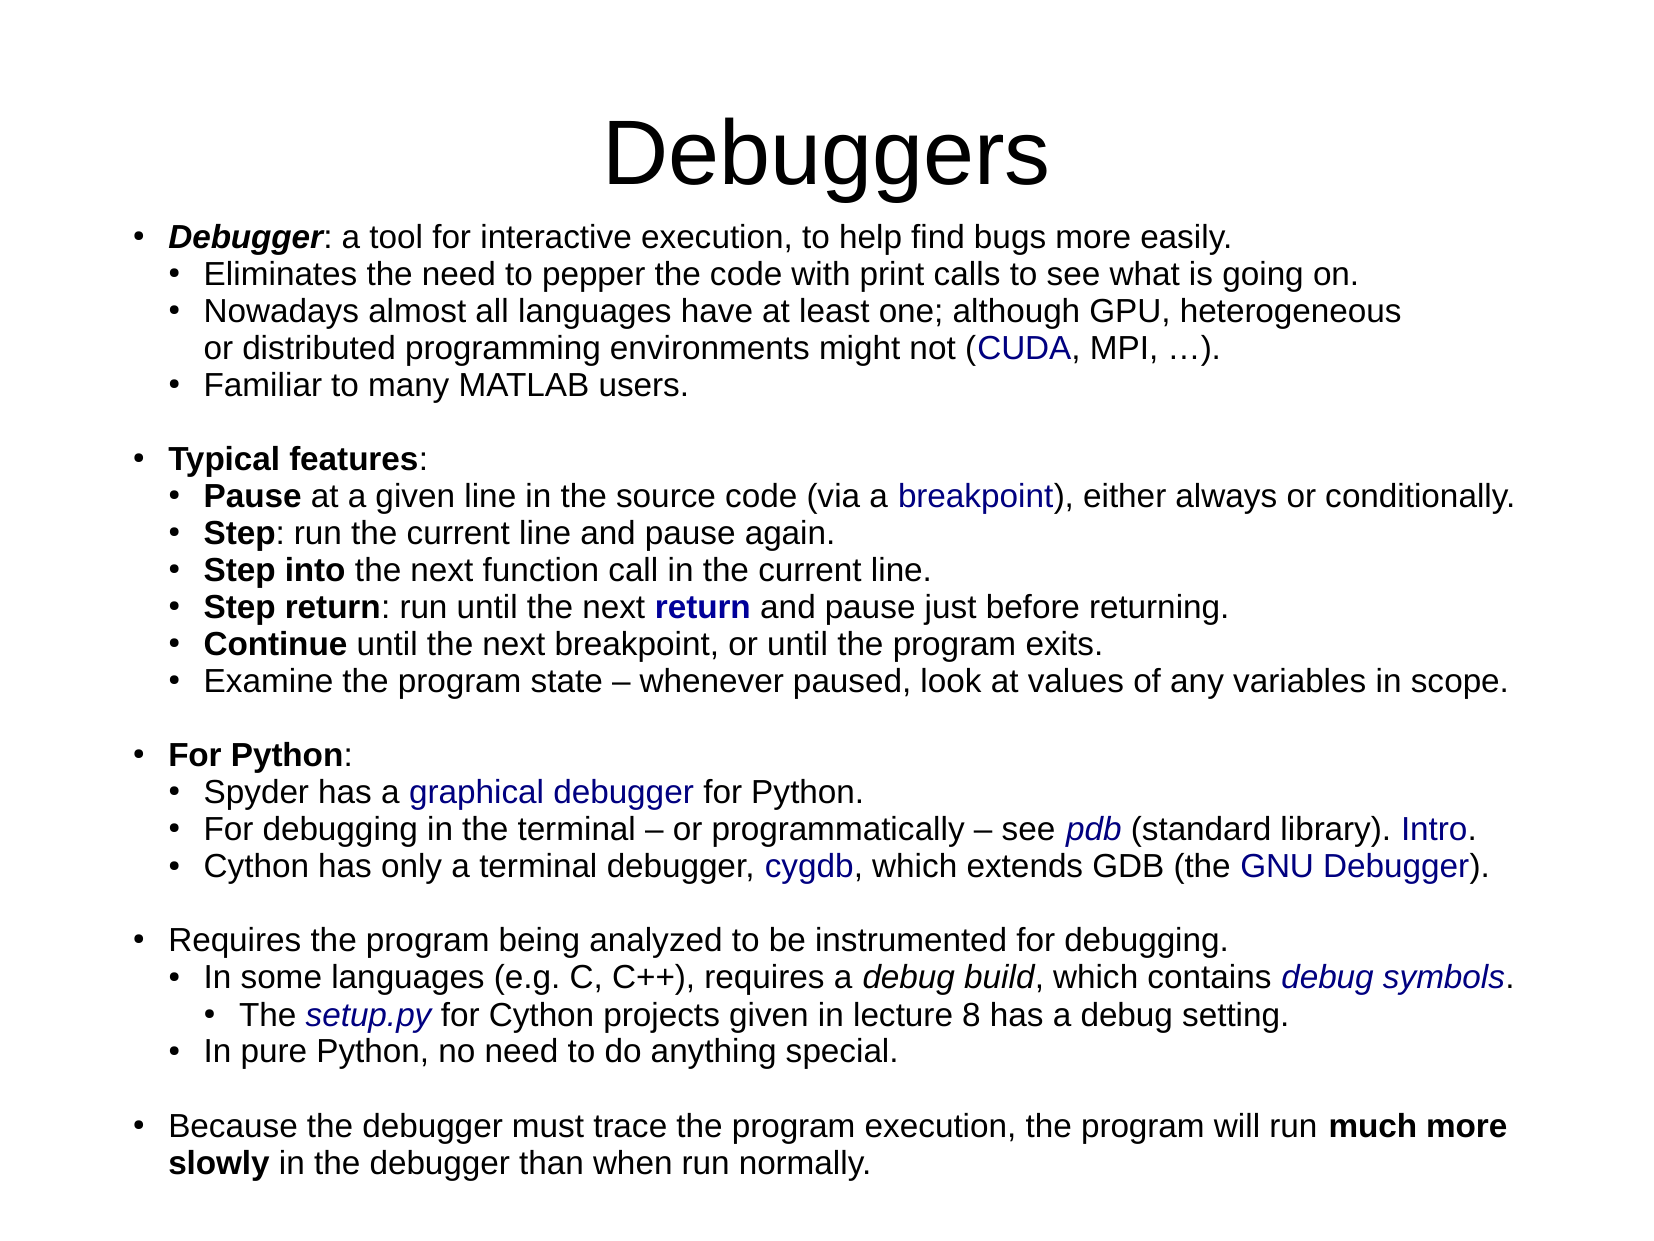

# Debuggers
Debugger: a tool for interactive execution, to help find bugs more easily.
Eliminates the need to pepper the code with print calls to see what is going on.
Nowadays almost all languages have at least one; although GPU, heterogeneous
or distributed programming environments might not (CUDA, MPI, …).
Familiar to many MATLAB users.
Typical features:
Pause at a given line in the source code (via a breakpoint), either always or conditionally.
Step: run the current line and pause again.
Step into the next function call in the current line.
Step return: run until the next return and pause just before returning.
Continue until the next breakpoint, or until the program exits.
Examine the program state – whenever paused, look at values of any variables in scope.
For Python:
Spyder has a graphical debugger for Python.
For debugging in the terminal – or programmatically – see pdb (standard library). Intro.
Cython has only a terminal debugger, cygdb, which extends GDB (the GNU Debugger).
Requires the program being analyzed to be instrumented for debugging.
In some languages (e.g. C, C++), requires a debug build, which contains debug symbols.
The setup.py for Cython projects given in lecture 8 has a debug setting.
In pure Python, no need to do anything special.
Because the debugger must trace the program execution, the program will run much more slowly in the debugger than when run normally.